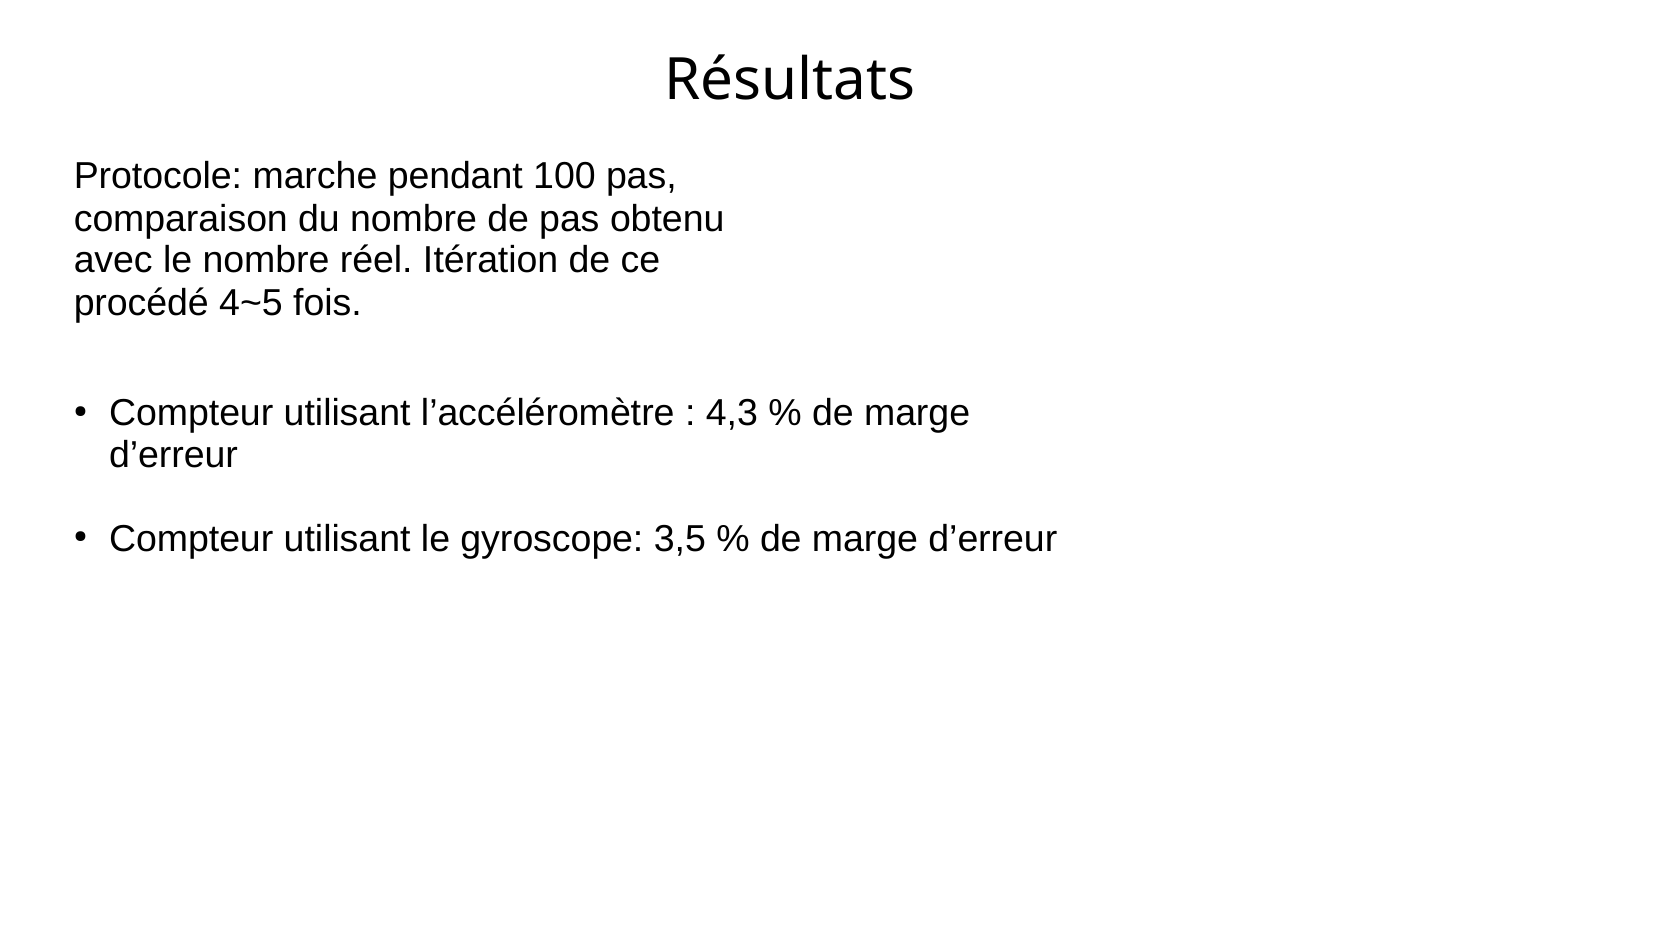

Résultats
Protocole: marche pendant 100 pas, comparaison du nombre de pas obtenu avec le nombre réel. Itération de ce procédé 4~5 fois.
Compteur utilisant l’accéléromètre : 4,3 % de marge d’erreur
Compteur utilisant le gyroscope: 3,5 % de marge d’erreur